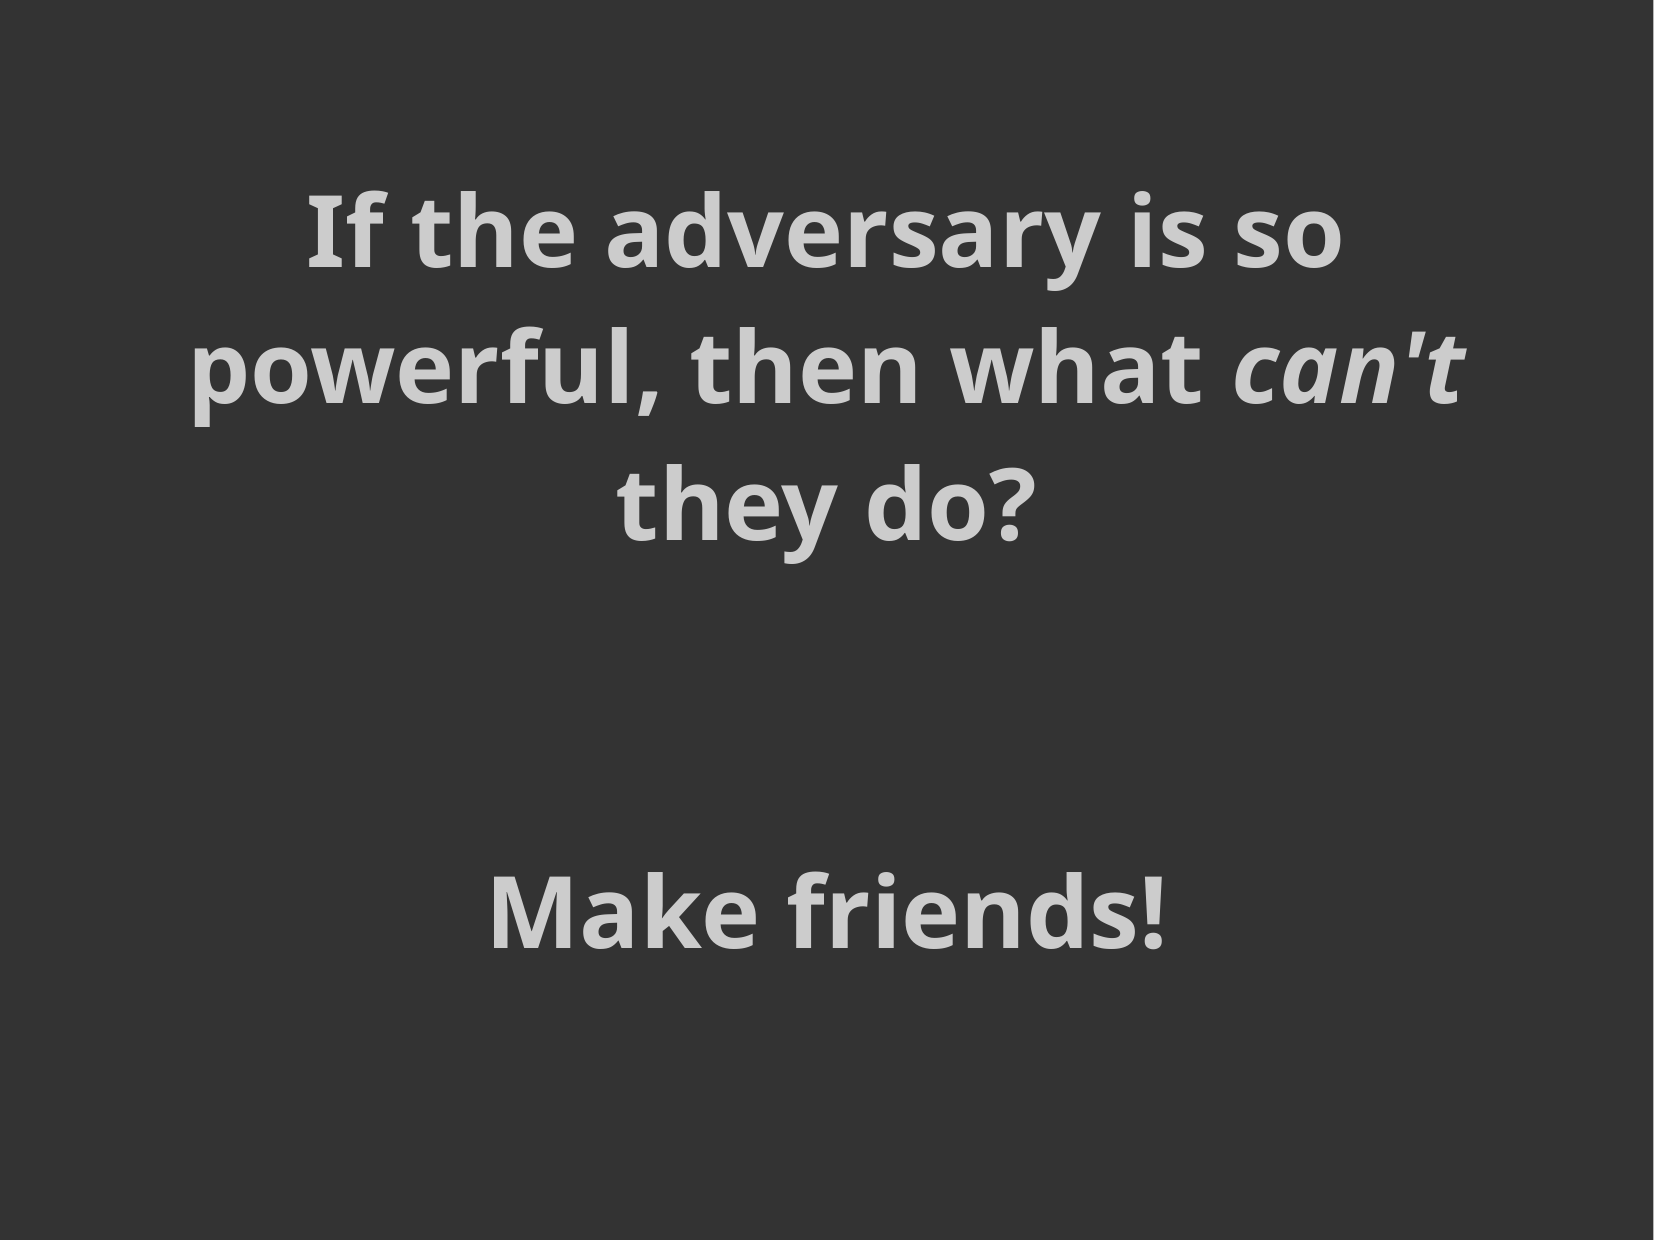

# If the adversary is so powerful, then what can't they do? Make friends!